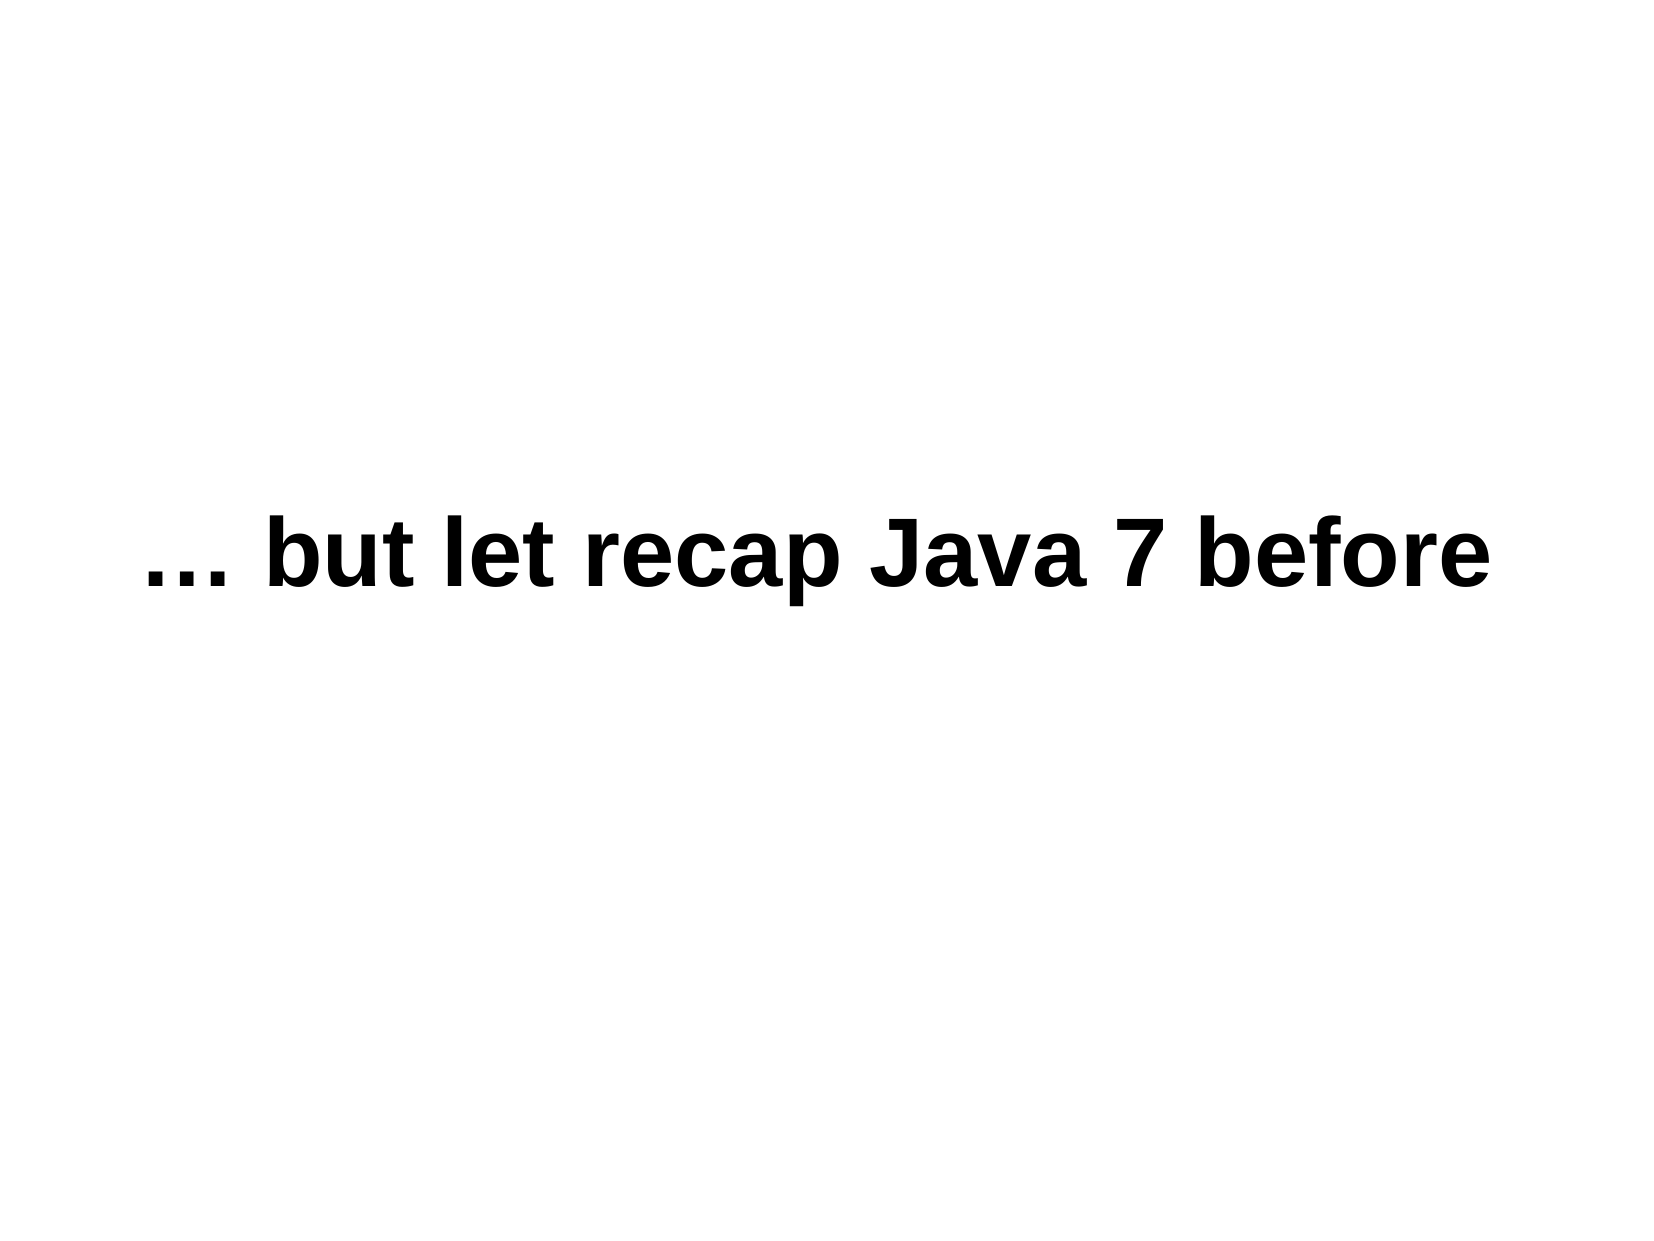

# … but let recap Java 7 before